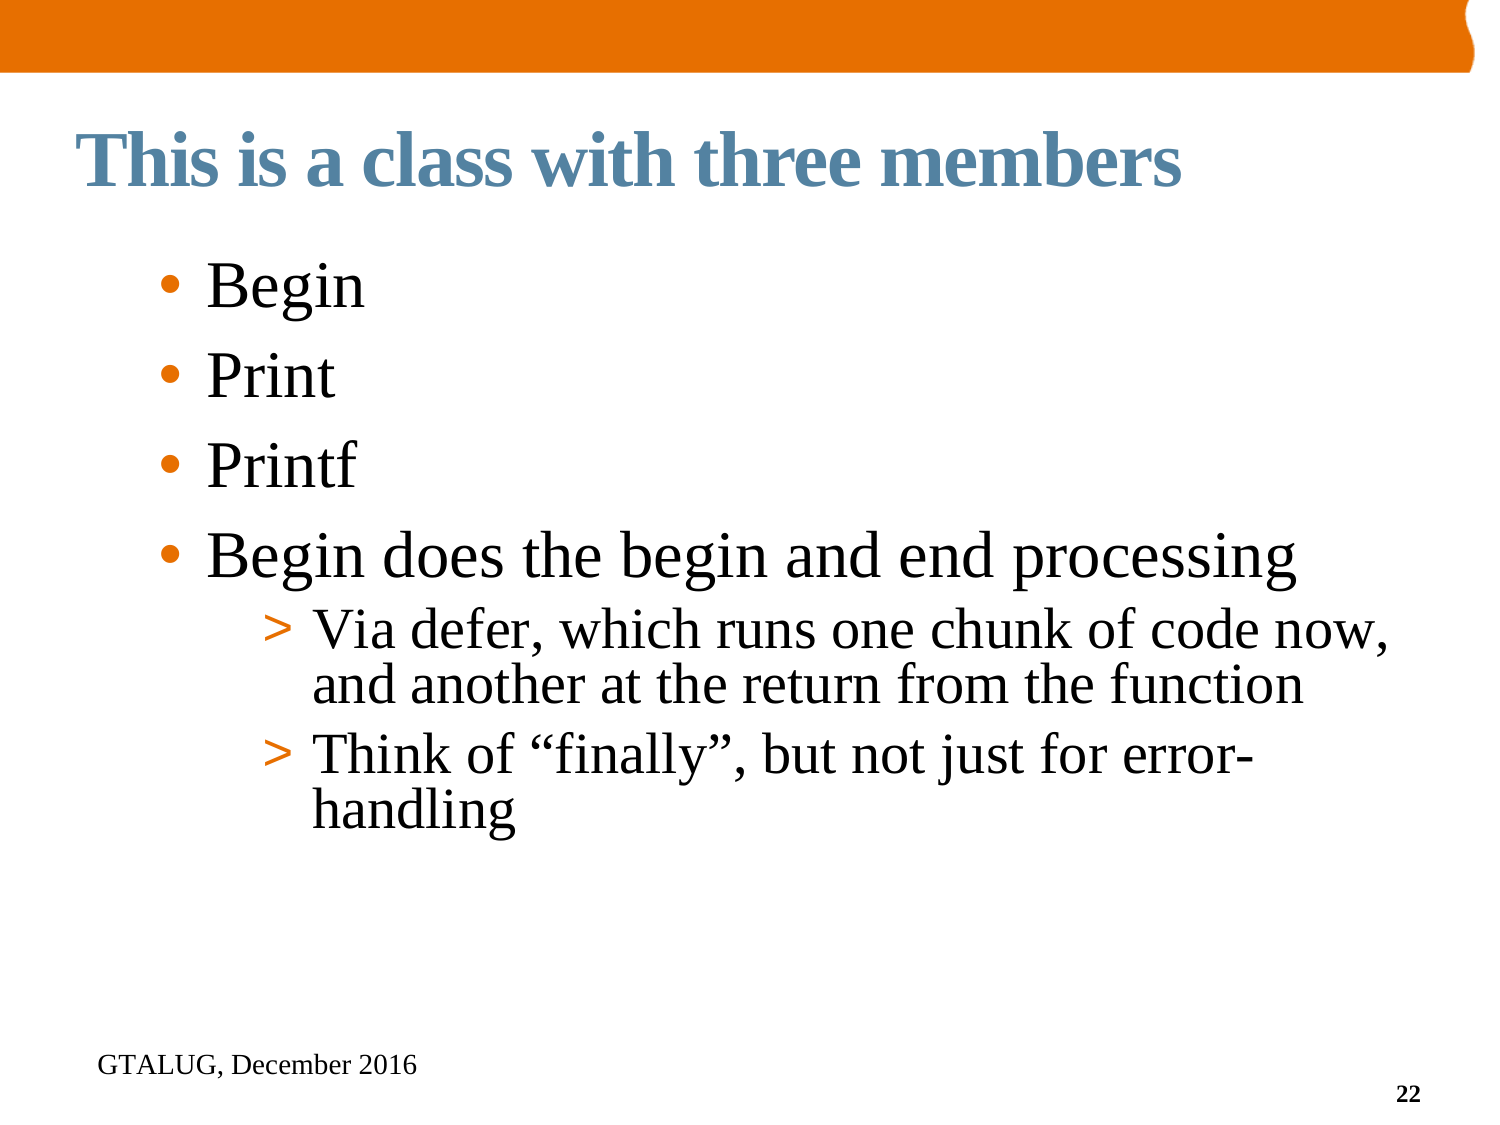

# This is a class with three members
Begin
Print
Printf
Begin does the begin and end processing
Via defer, which runs one chunk of code now, and another at the return from the function
Think of “finally”, but not just for error-handling